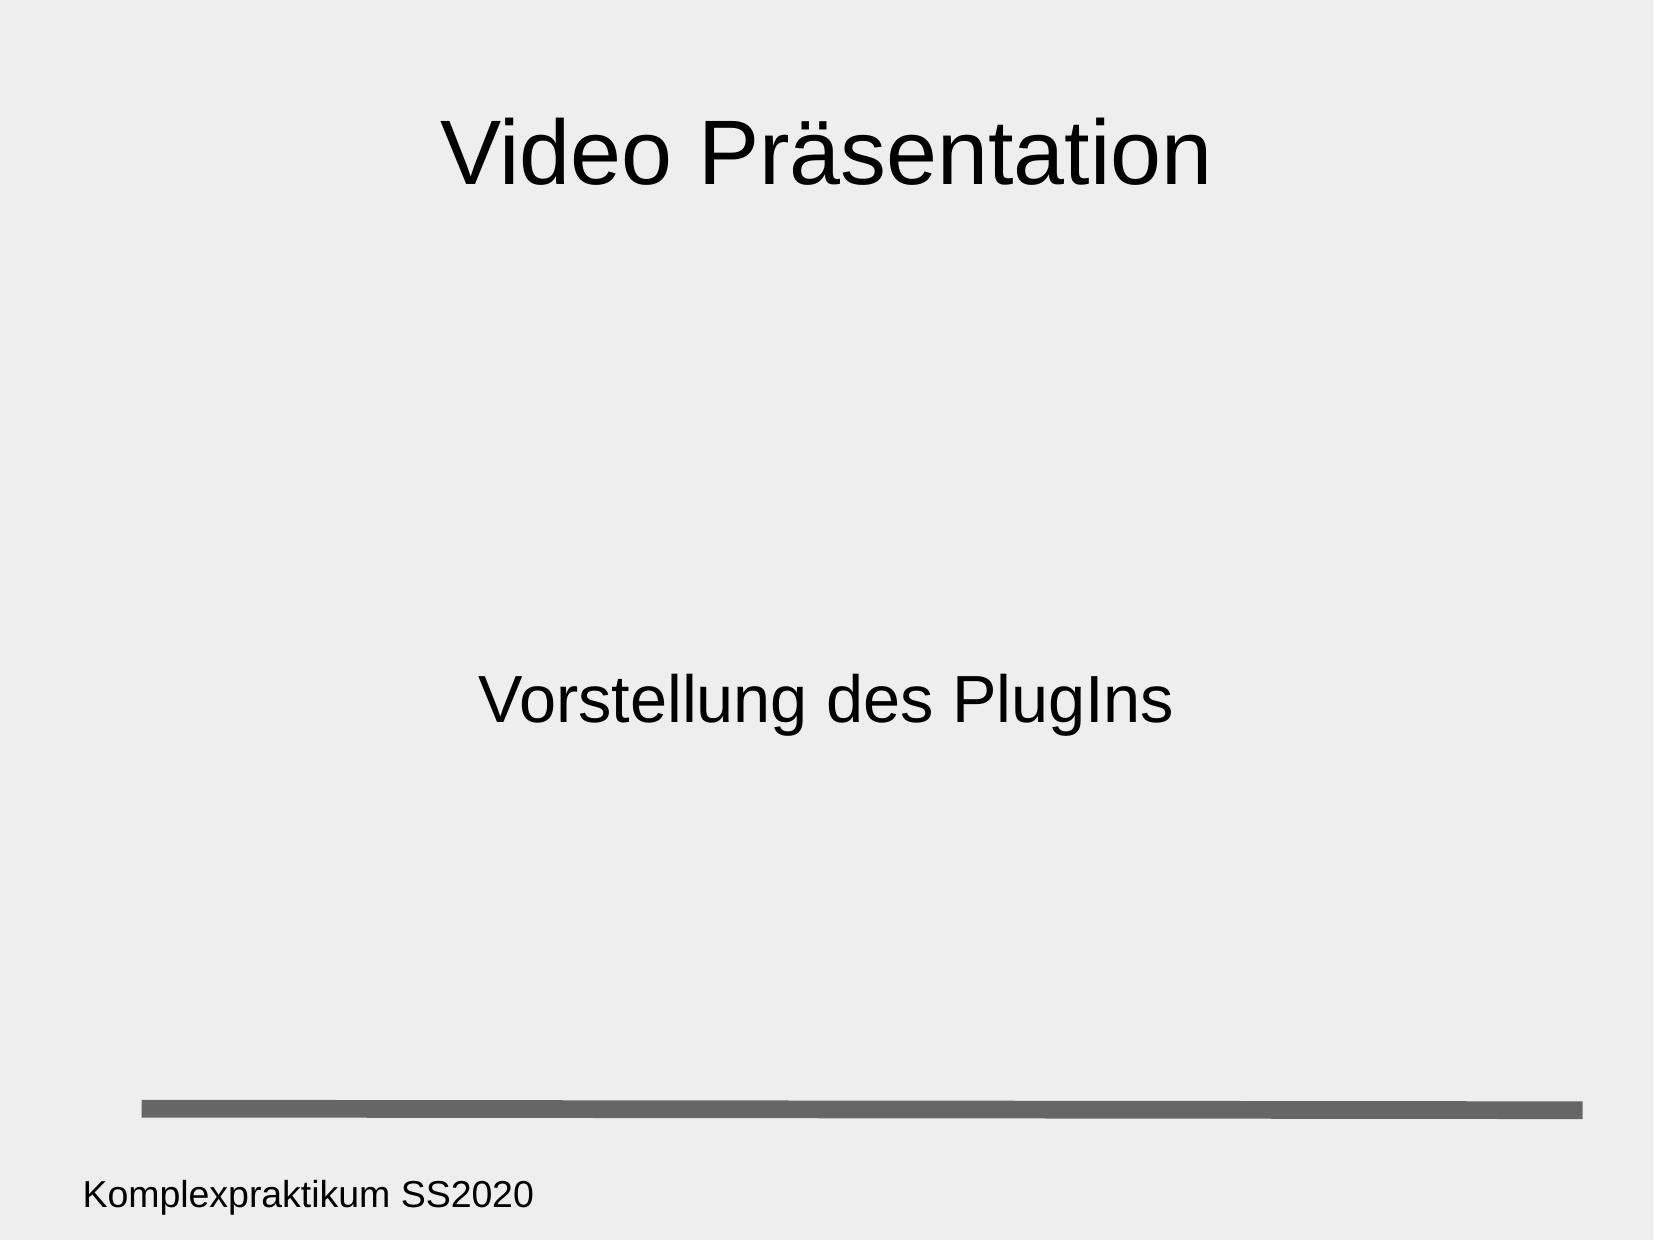

# Video Präsentation
Vorstellung des PlugIns
Komplexpraktikum SS2020